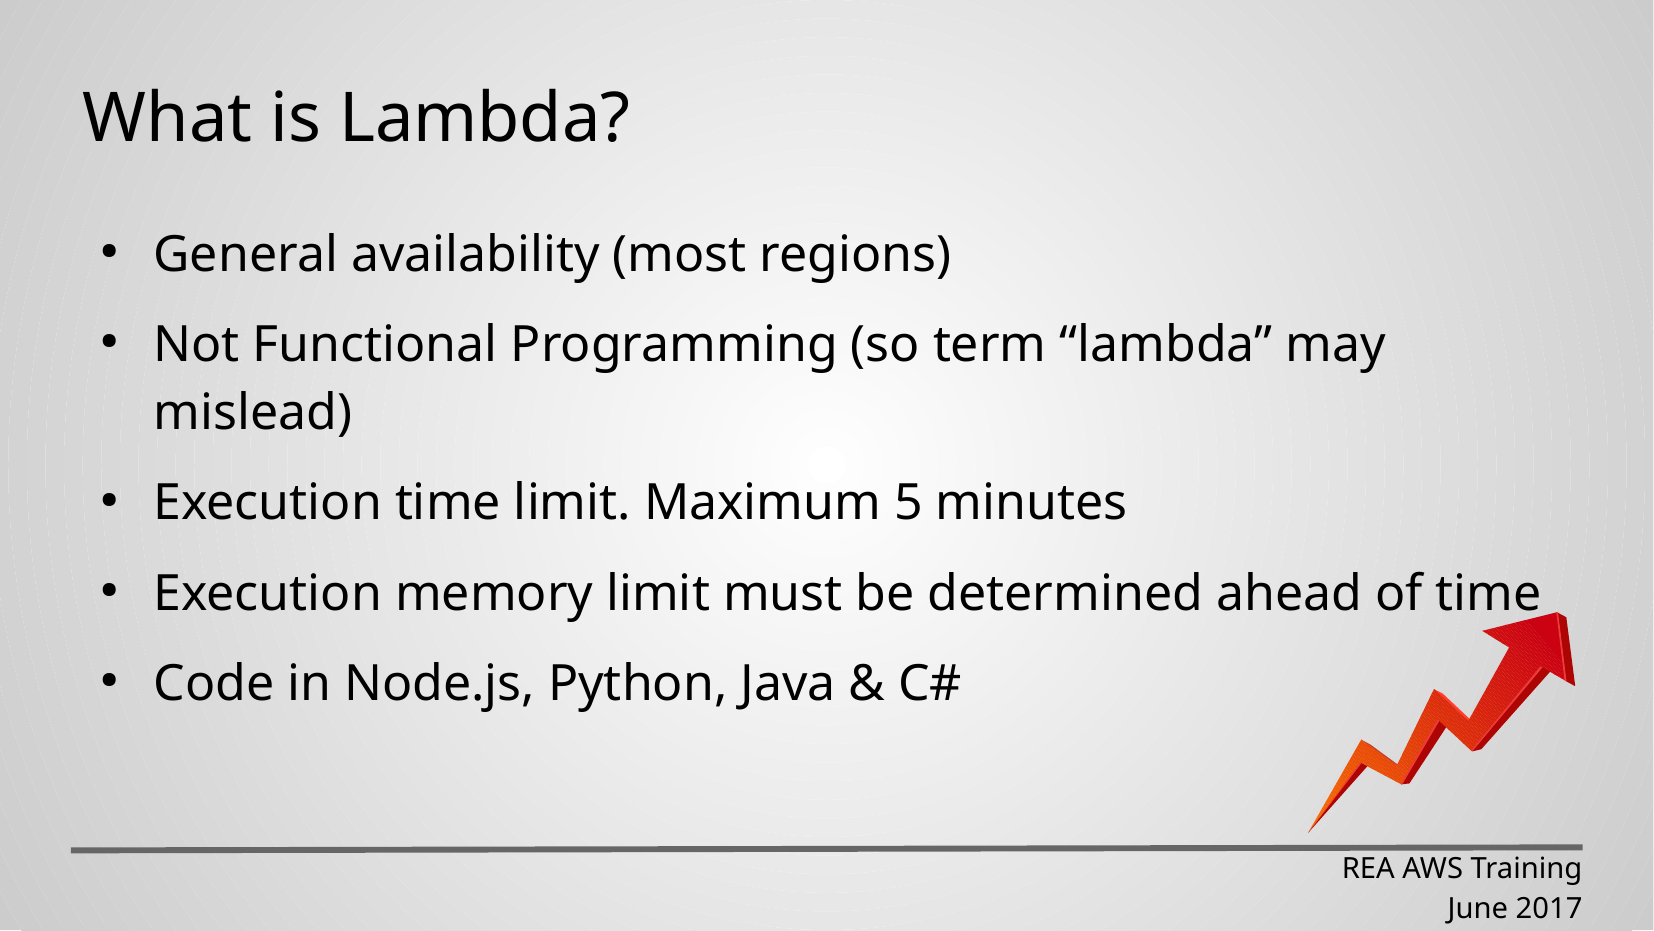

# What is Lambda?
General availability (most regions)
Not Functional Programming (so term “lambda” may mislead)
Execution time limit. Maximum 5 minutes
Execution memory limit must be determined ahead of time
Code in Node.js, Python, Java & C#